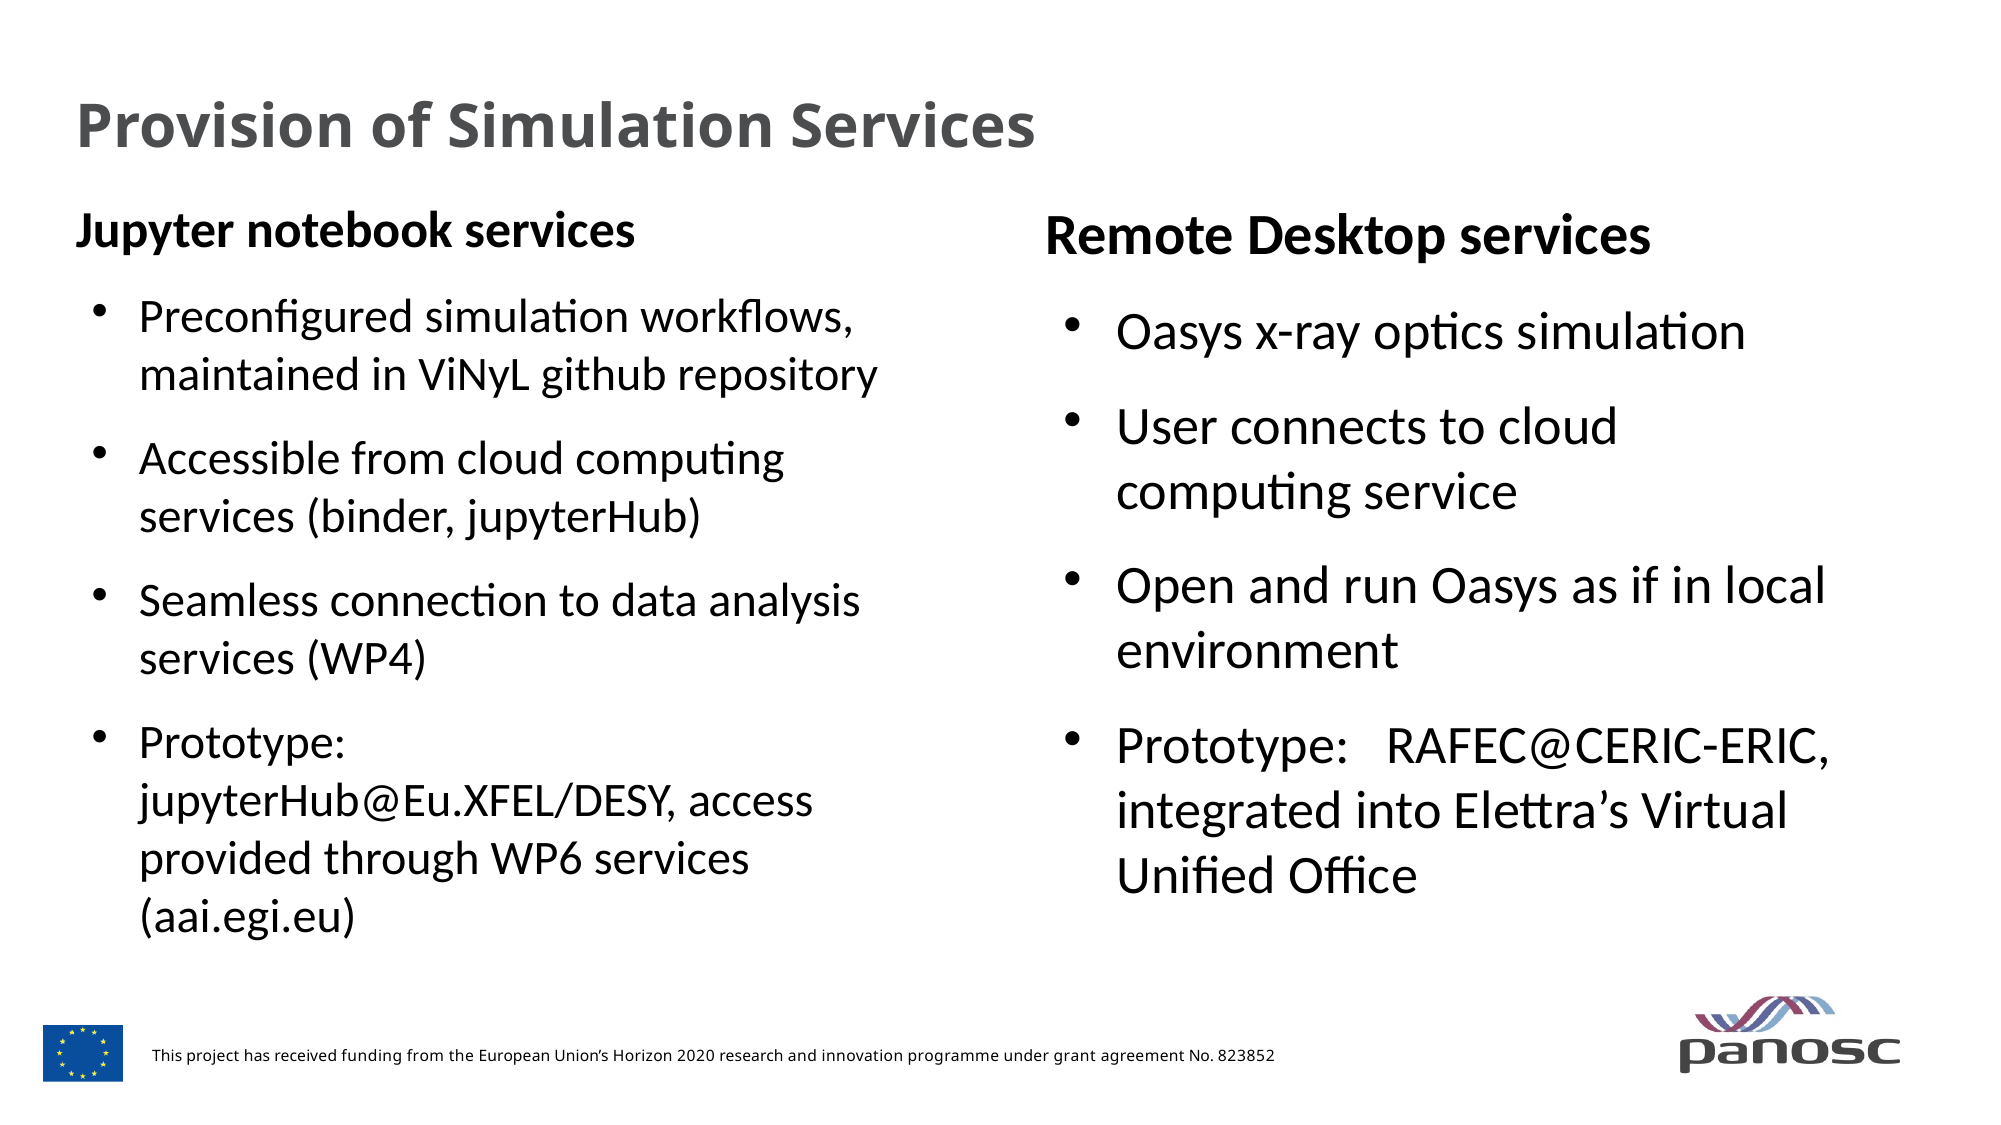

Provision of Simulation Services
Jupyter notebook services
Preconfigured simulation workflows, maintained in ViNyL github repository
Accessible from cloud computing services (binder, jupyterHub)
Seamless connection to data analysis services (WP4)
Prototype: jupyterHub@Eu.XFEL/DESY, access provided through WP6 services (aai.egi.eu)
Remote Desktop services
Oasys x-ray optics simulation
User connects to cloud computing service
Open and run Oasys as if in local environment
Prototype: RAFEC@CERIC-ERIC, integrated into Elettra’s Virtual Unified Office